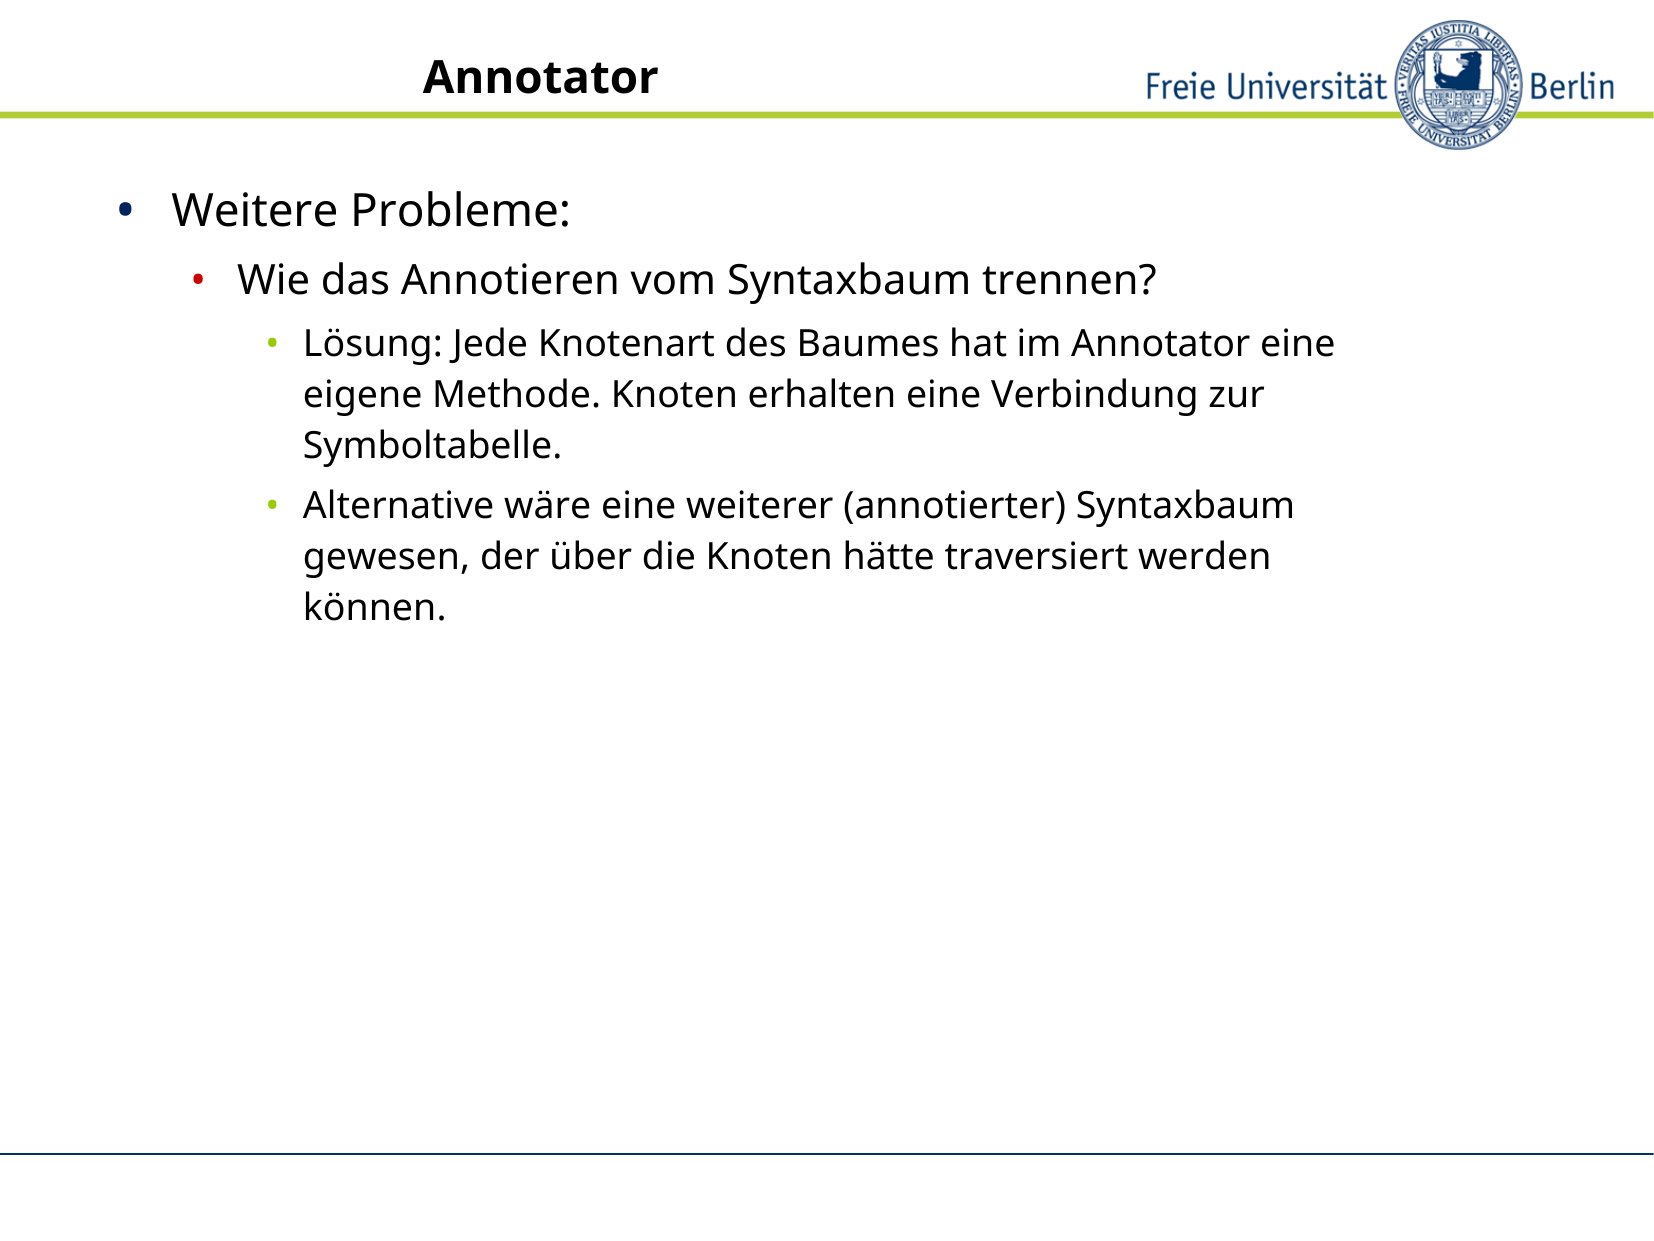

# Annotator
Weitere Probleme:
Wie das Annotieren vom Syntaxbaum trennen?
Lösung: Jede Knotenart des Baumes hat im Annotator eine eigene Methode. Knoten erhalten eine Verbindung zur Symboltabelle.
Alternative wäre eine weiterer (annotierter) Syntaxbaum gewesen, der über die Knoten hätte traversiert werden können.